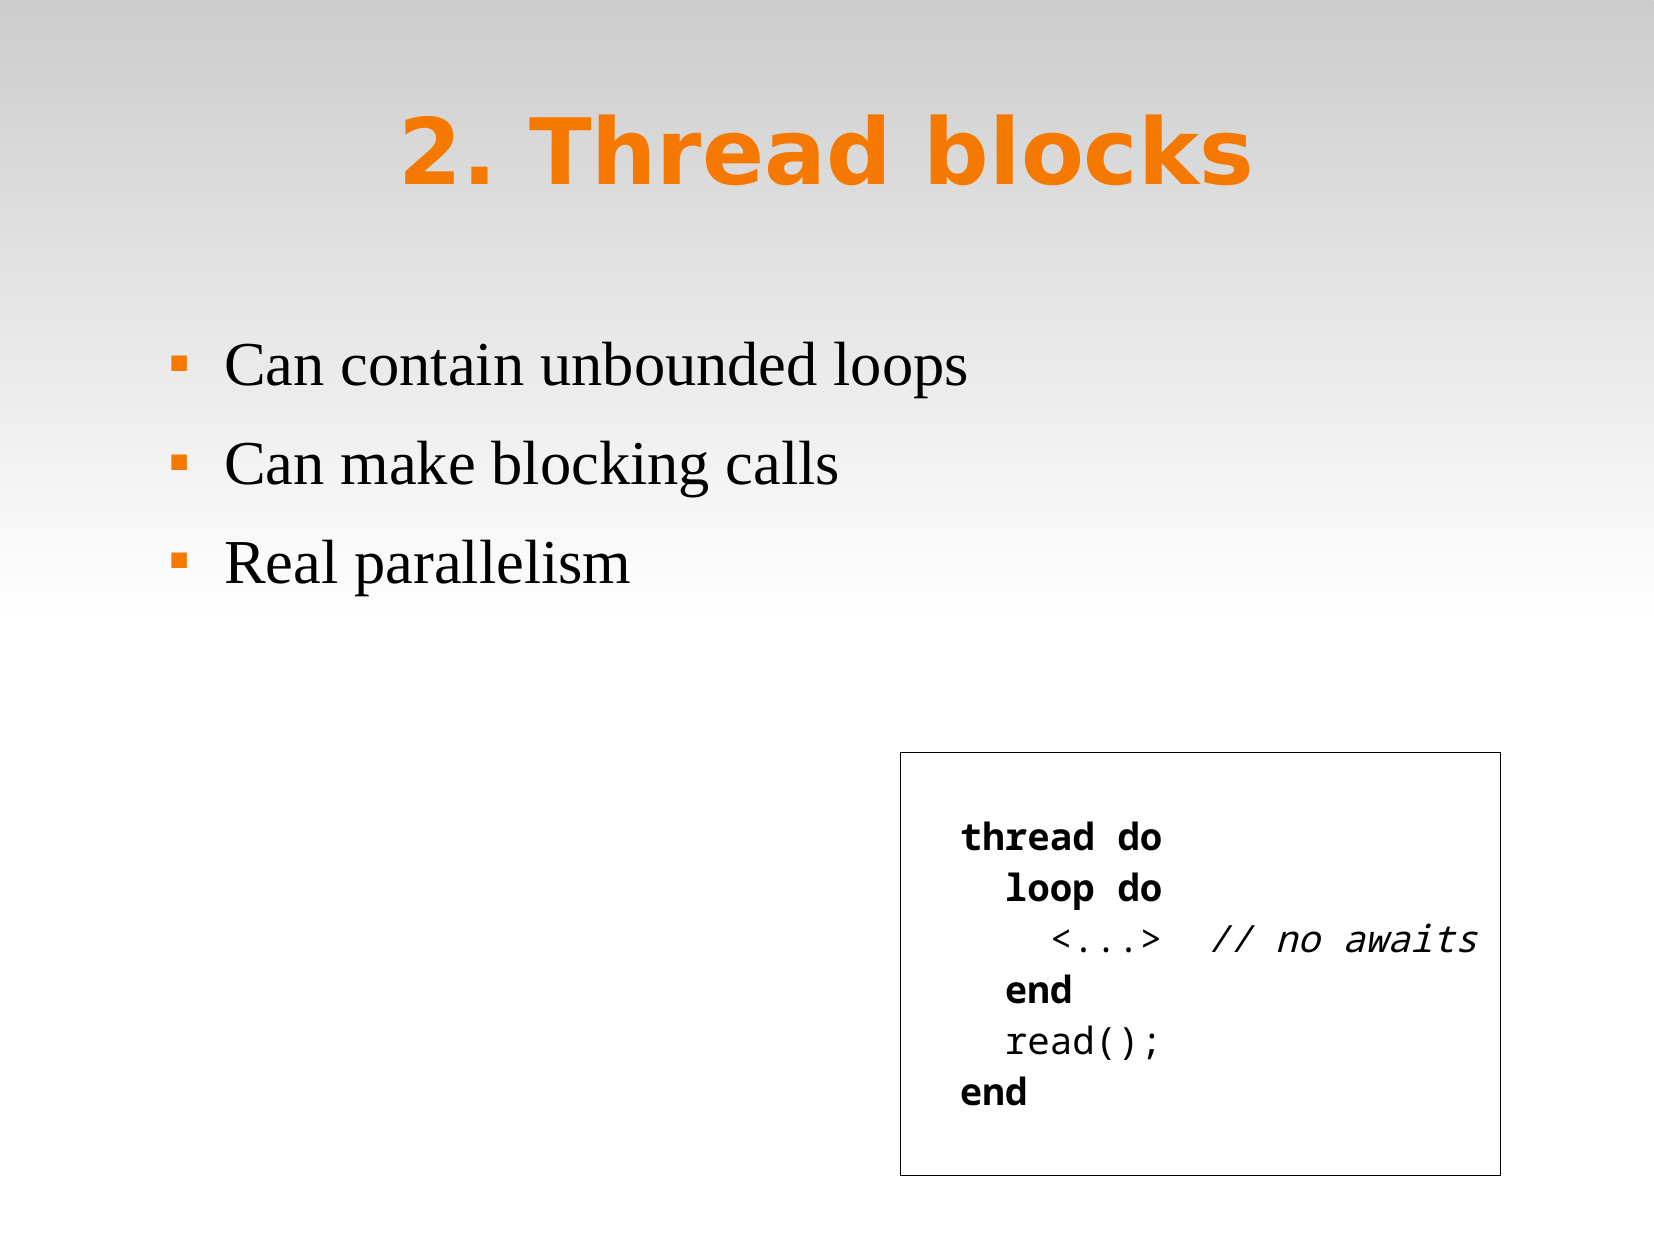

# 2. Thread blocks
Can contain unbounded loops
Can make blocking calls
Real parallelism
 thread do
 loop do
 <...> // no awaits
 end
 read();
 end